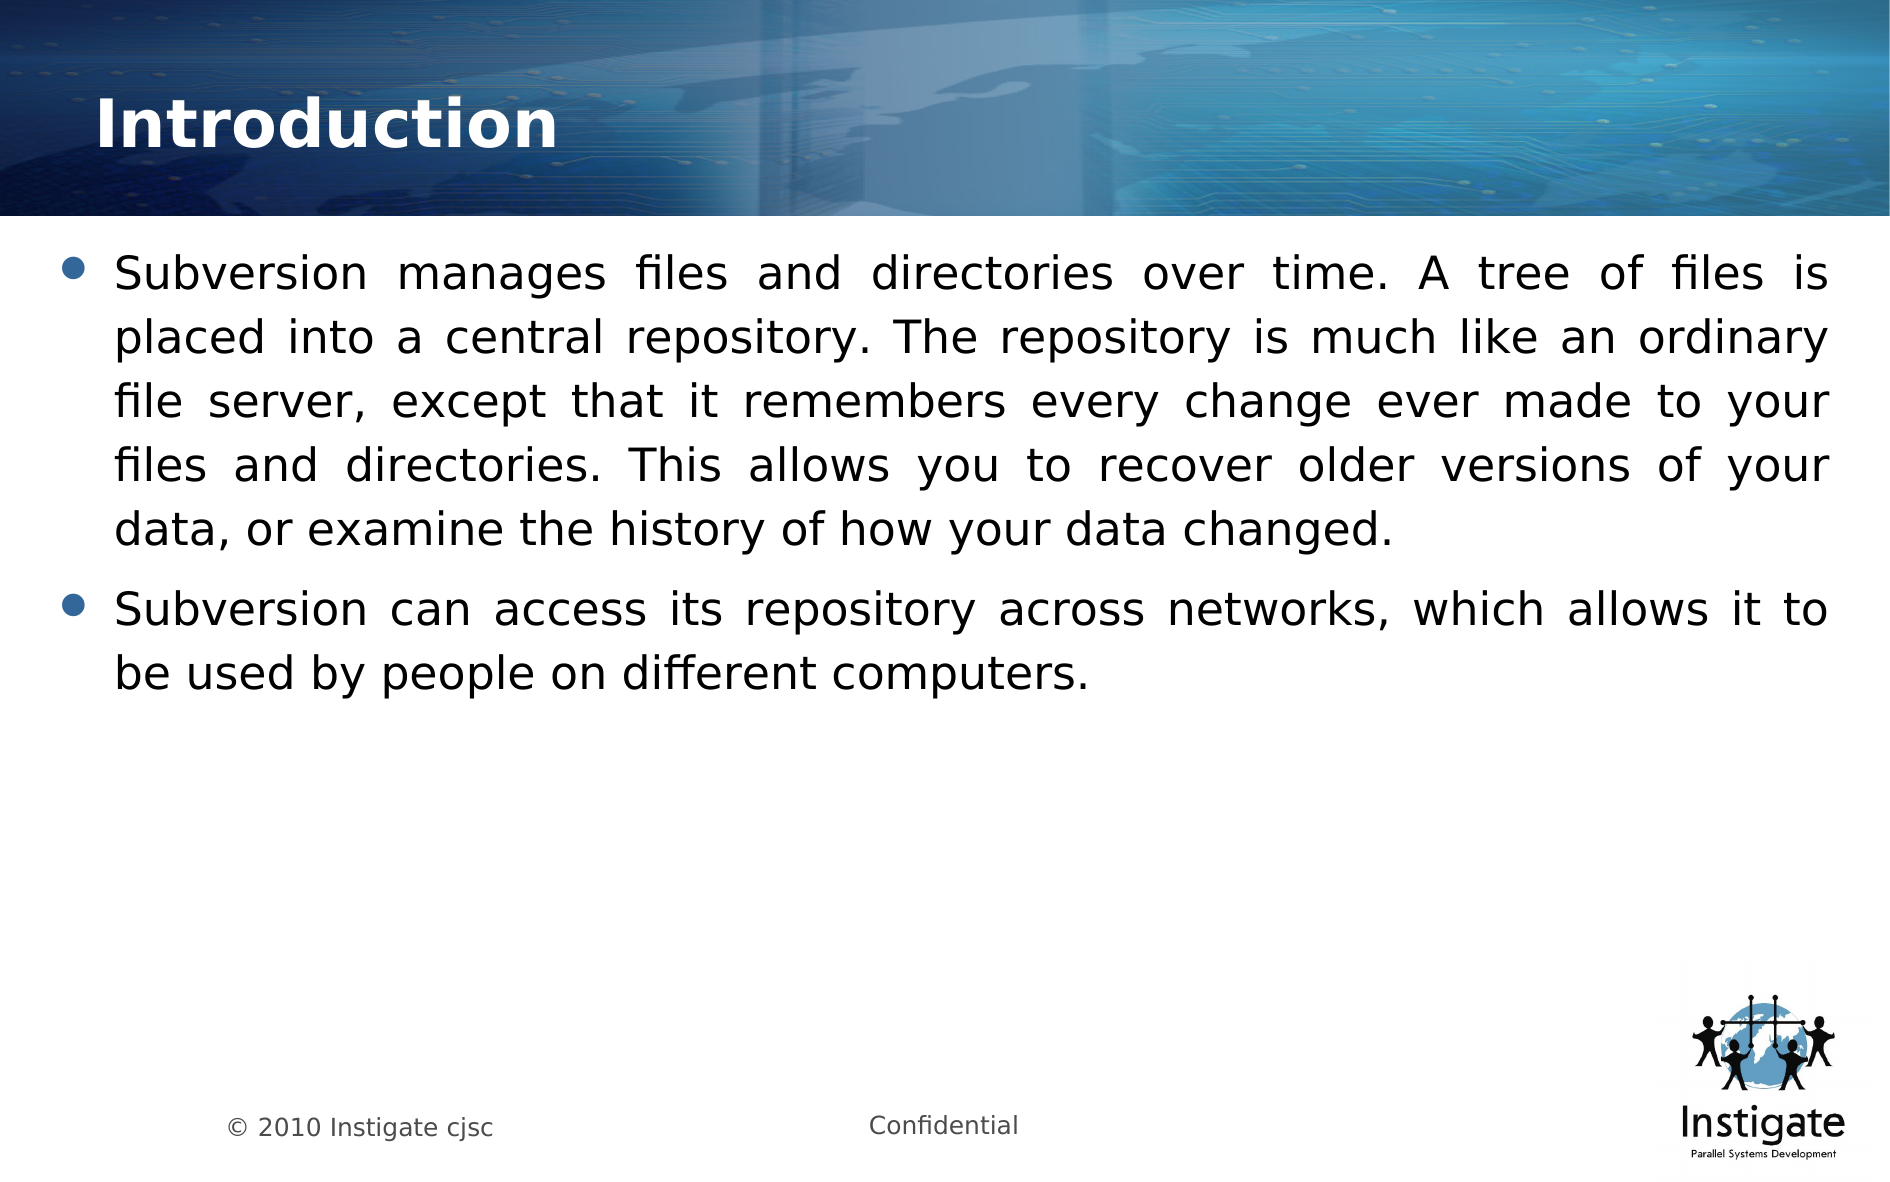

# Introduction
Subversion manages files and directories over time. A tree of files is placed into a central repository. The repository is much like an ordinary file server, except that it remembers every change ever made to your files and directories. This allows you to recover older versions of your data, or examine the history of how your data changed.
Subversion can access its repository across networks, which allows it to be used by people on different computers.